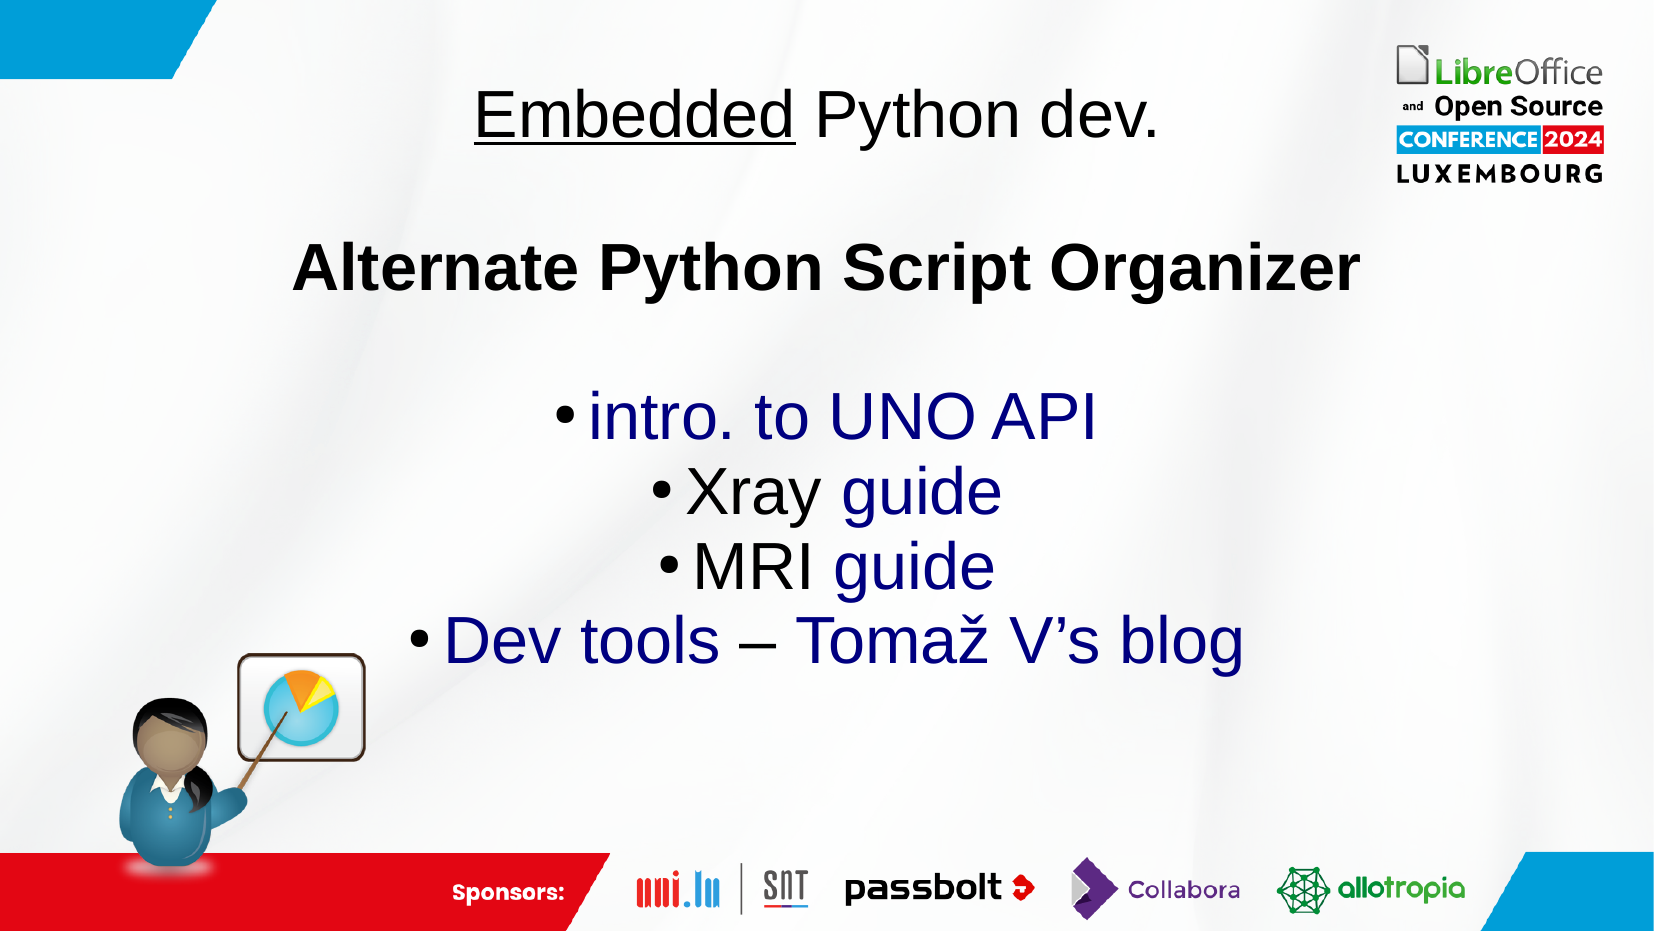

# Embedded Python dev.
Alternate Python Script Organizer
intro. to UNO API
Xray guide
MRI guide
Dev tools – Tomaž V’s blog